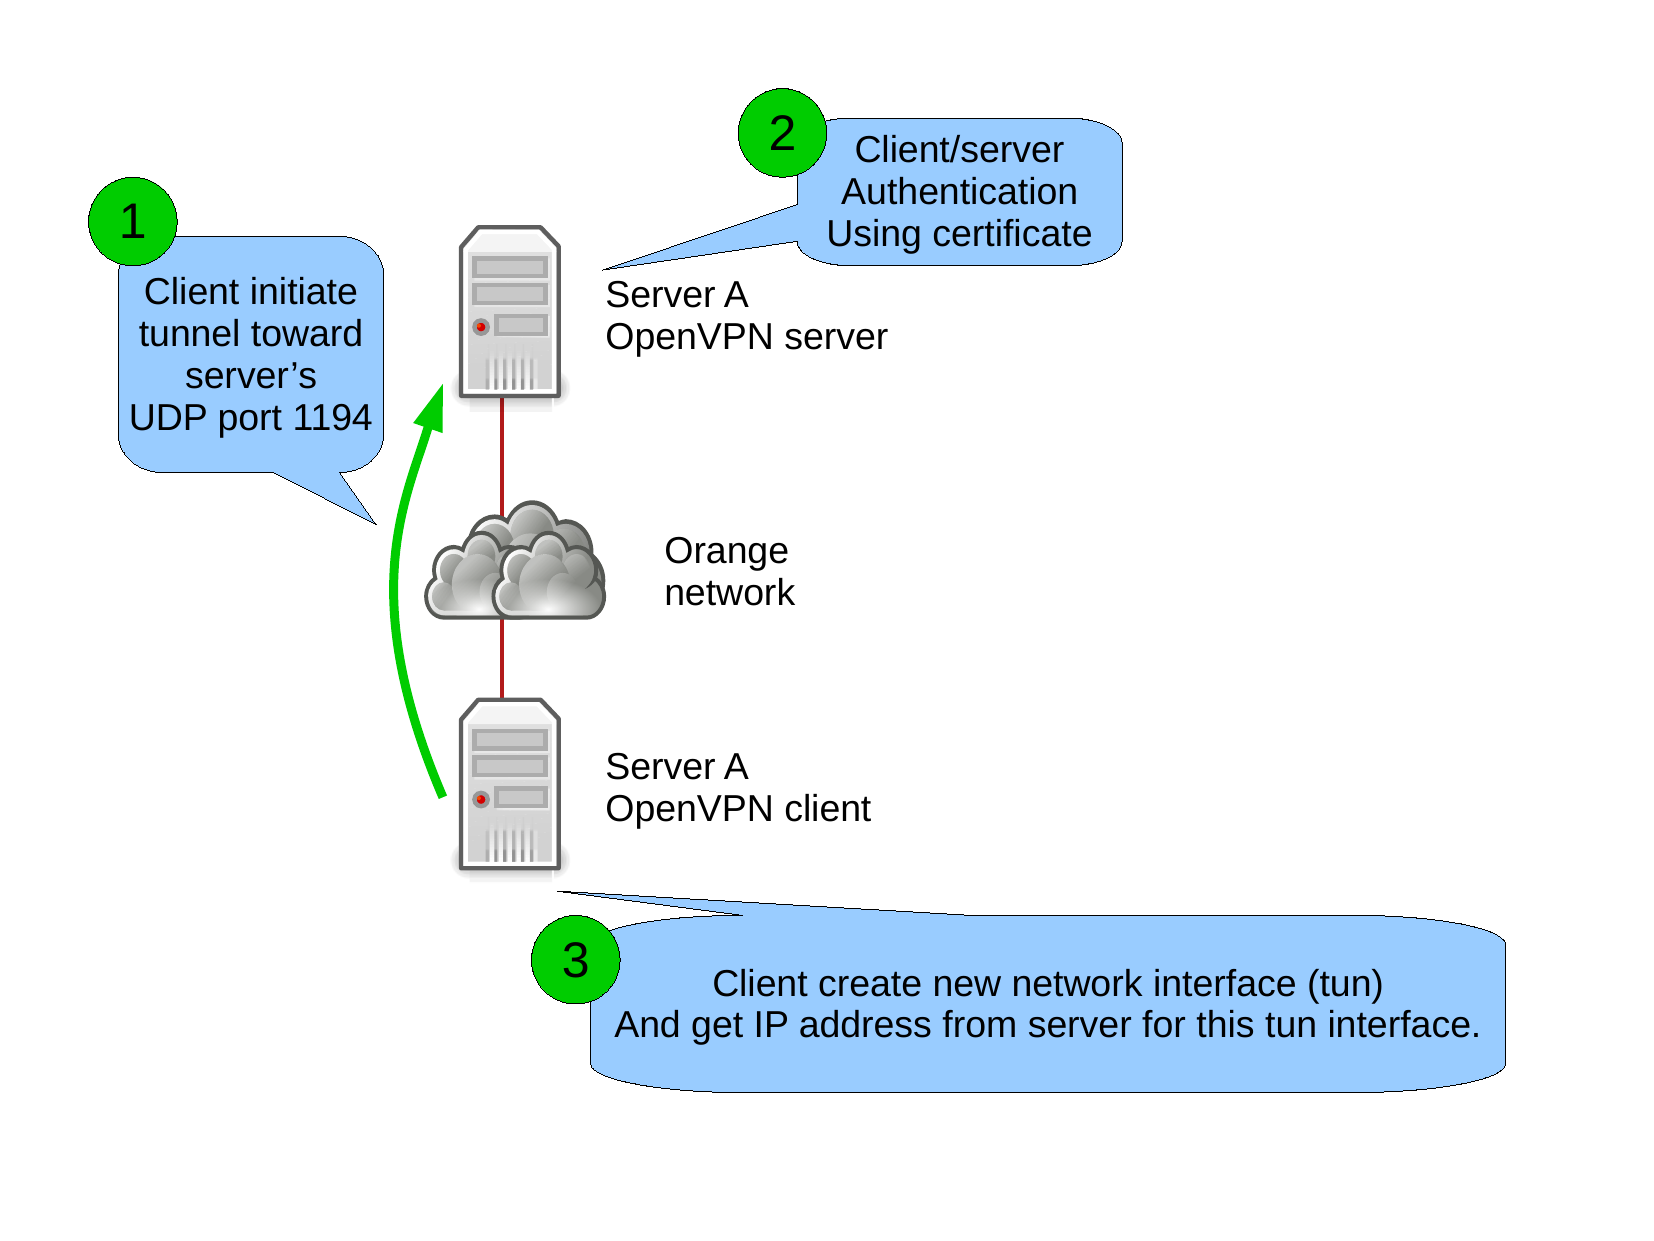

2
Client/server
Authentication
Using certificate
1
Client initiate
tunnel toward
server’s
UDP port 1194
Server A
OpenVPN server
Orange network
Server A
OpenVPN client
3
Client create new network interface (tun)
And get IP address from server for this tun interface.